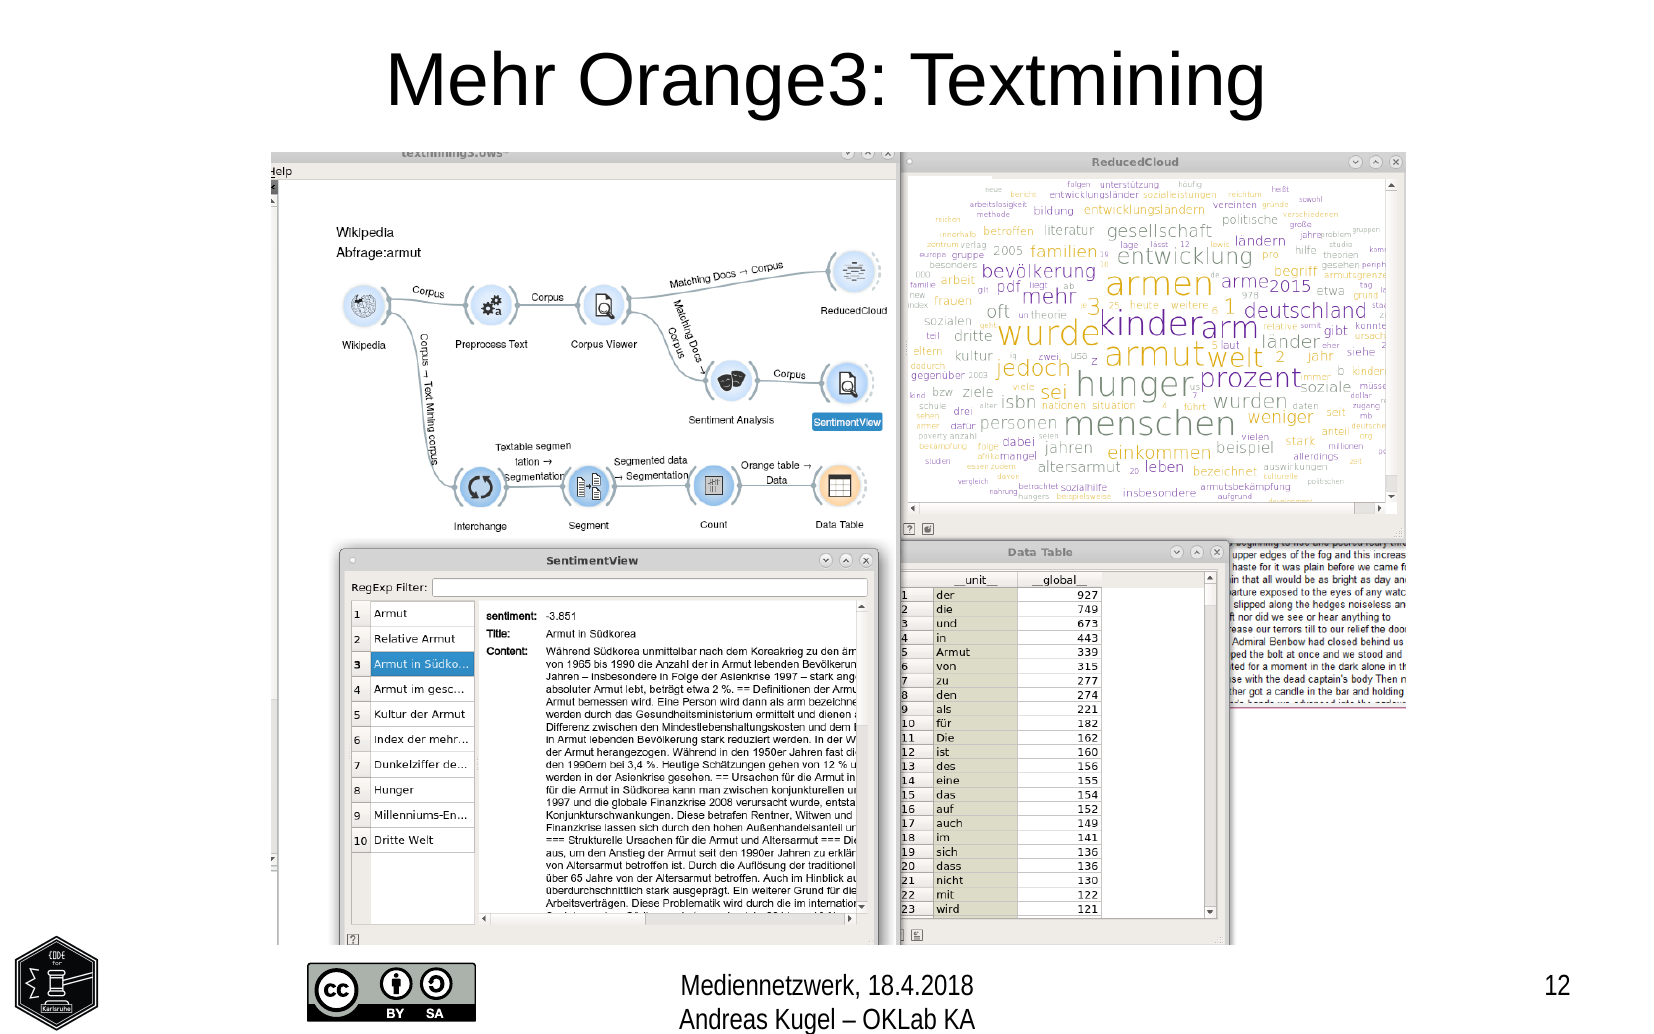

# Mehr Orange3: Textmining
Wie werden Zahlen zu Codes?
12